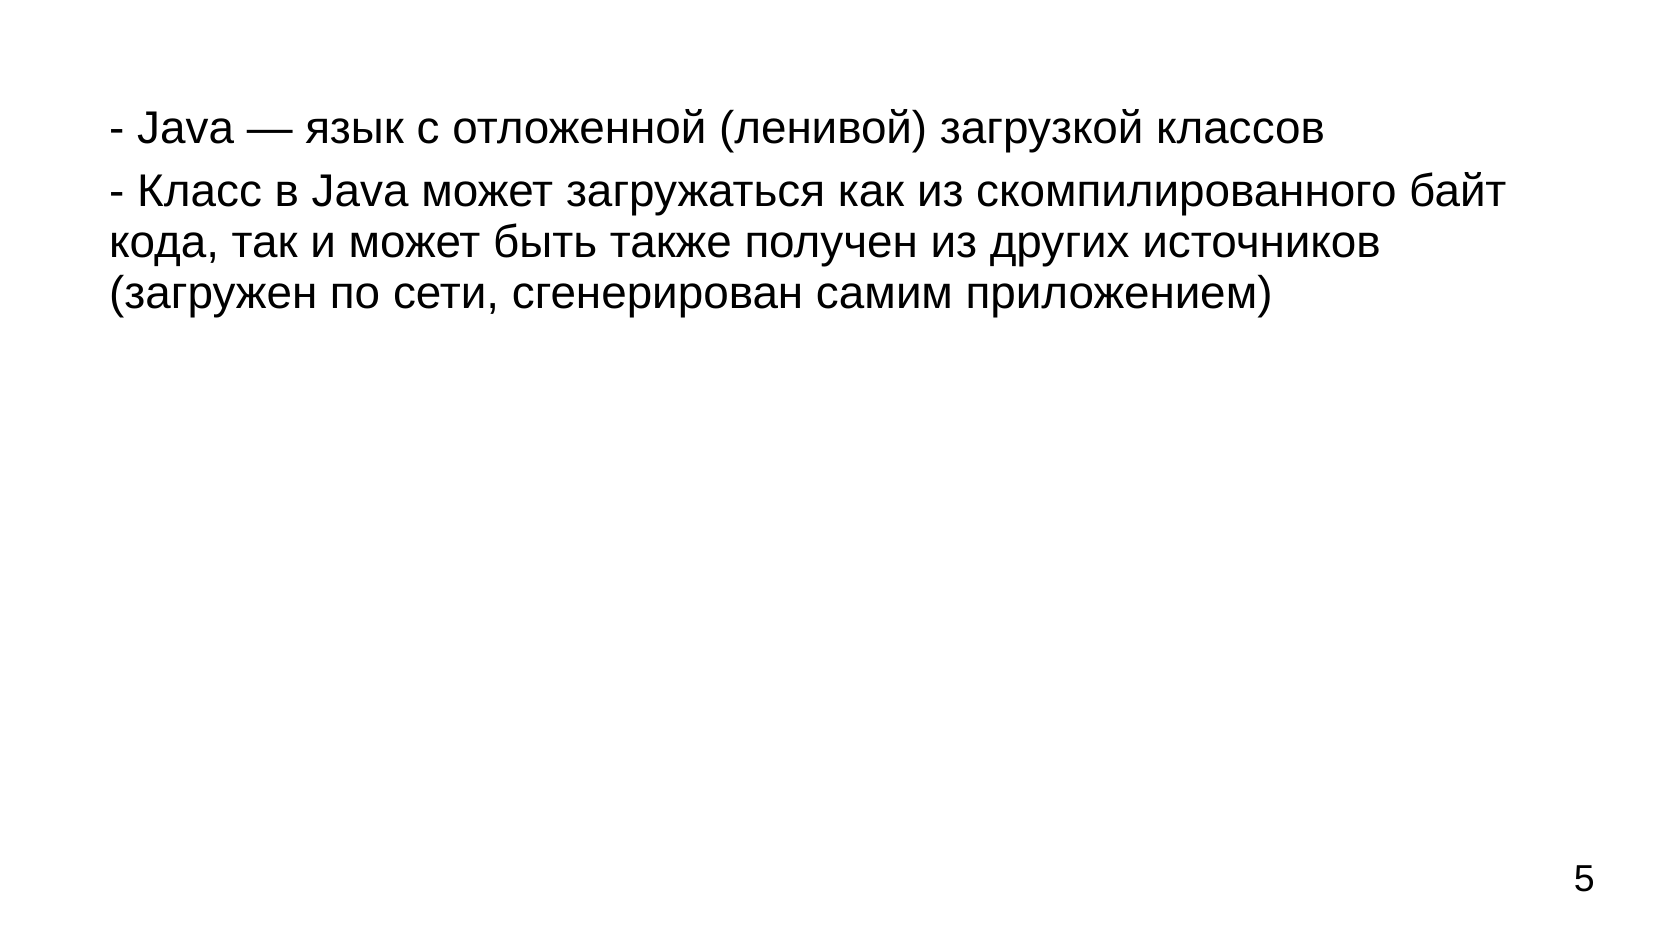

- Java — язык с отложенной (ленивой) загрузкой классов
- Класс в Java может загружаться как из скомпилированного байт кода, так и может быть также получен из других источников (загружен по сети, сгенерирован самим приложением)
5